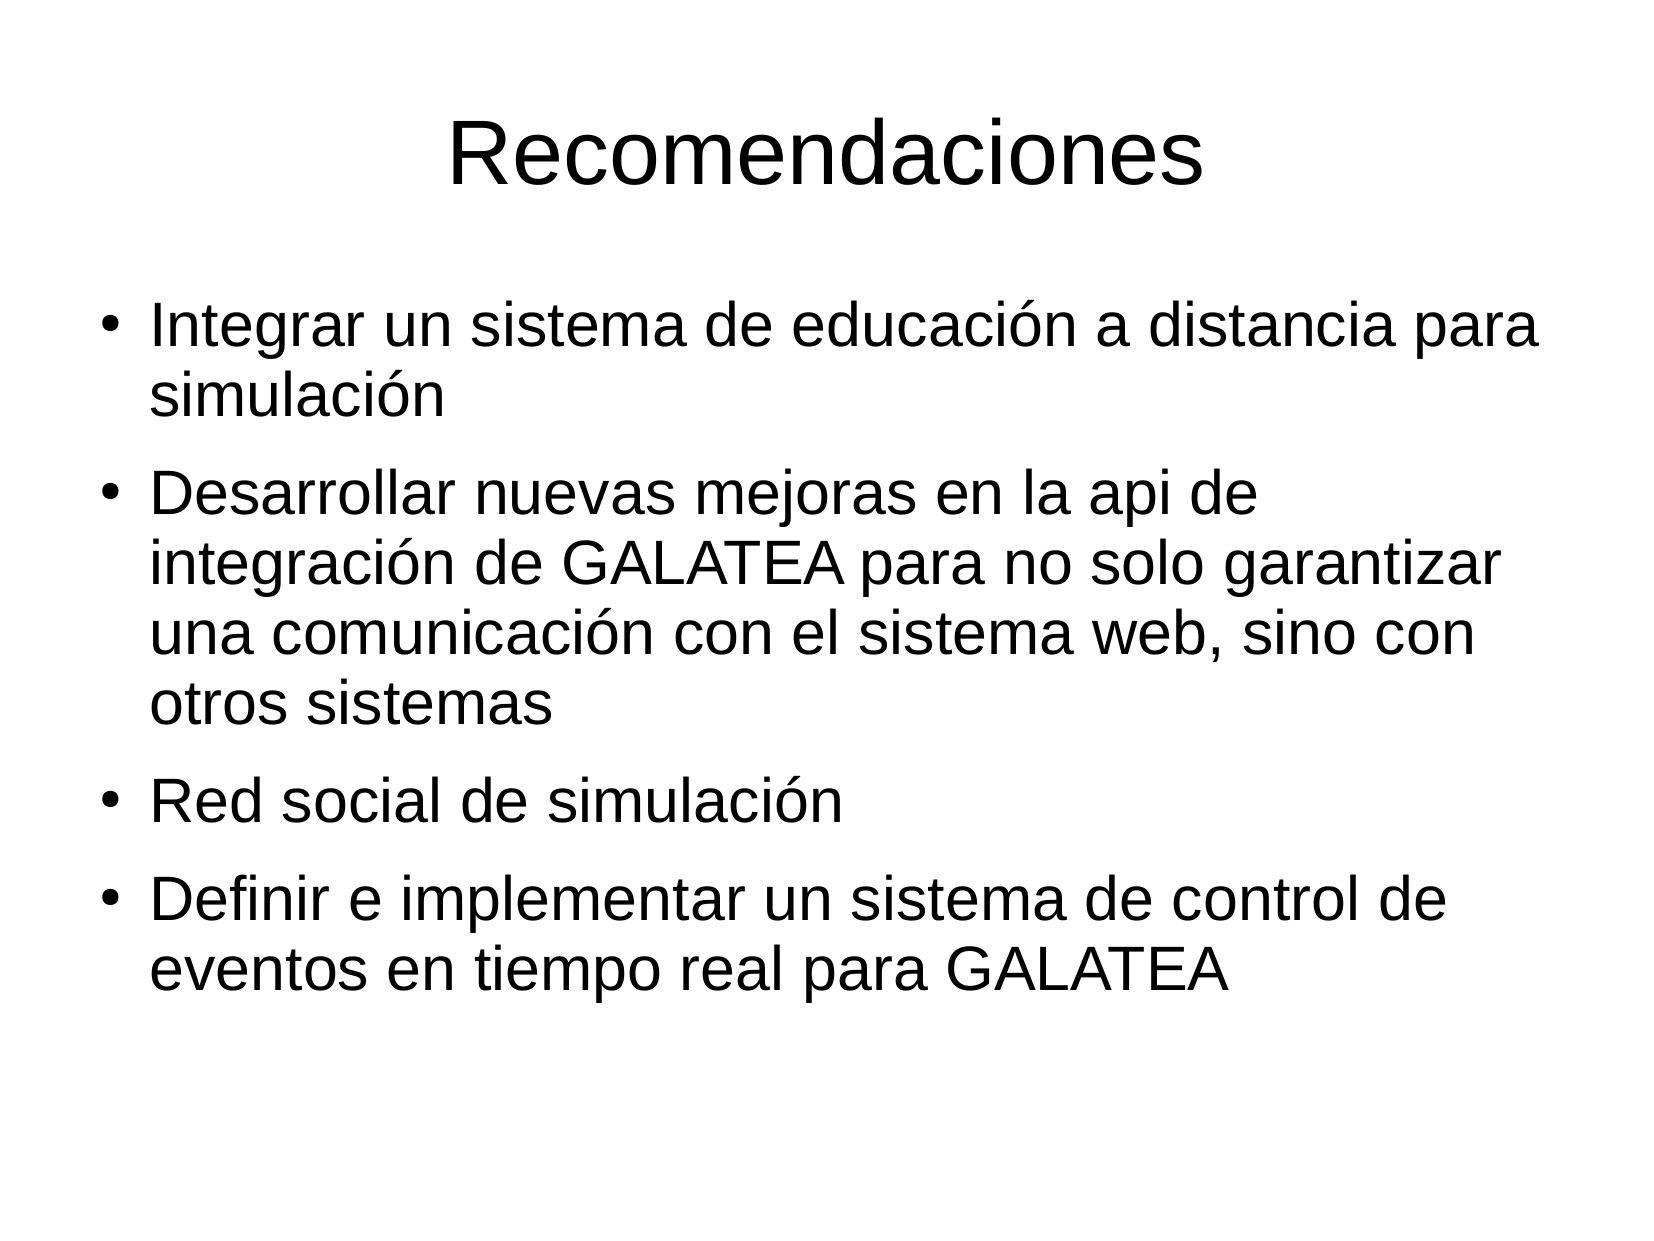

# Recomendaciones
Integrar un sistema de educación a distancia para simulación
Desarrollar nuevas mejoras en la api de integración de GALATEA para no solo garantizar una comunicación con el sistema web, sino con otros sistemas
Red social de simulación
Definir e implementar un sistema de control de eventos en tiempo real para GALATEA